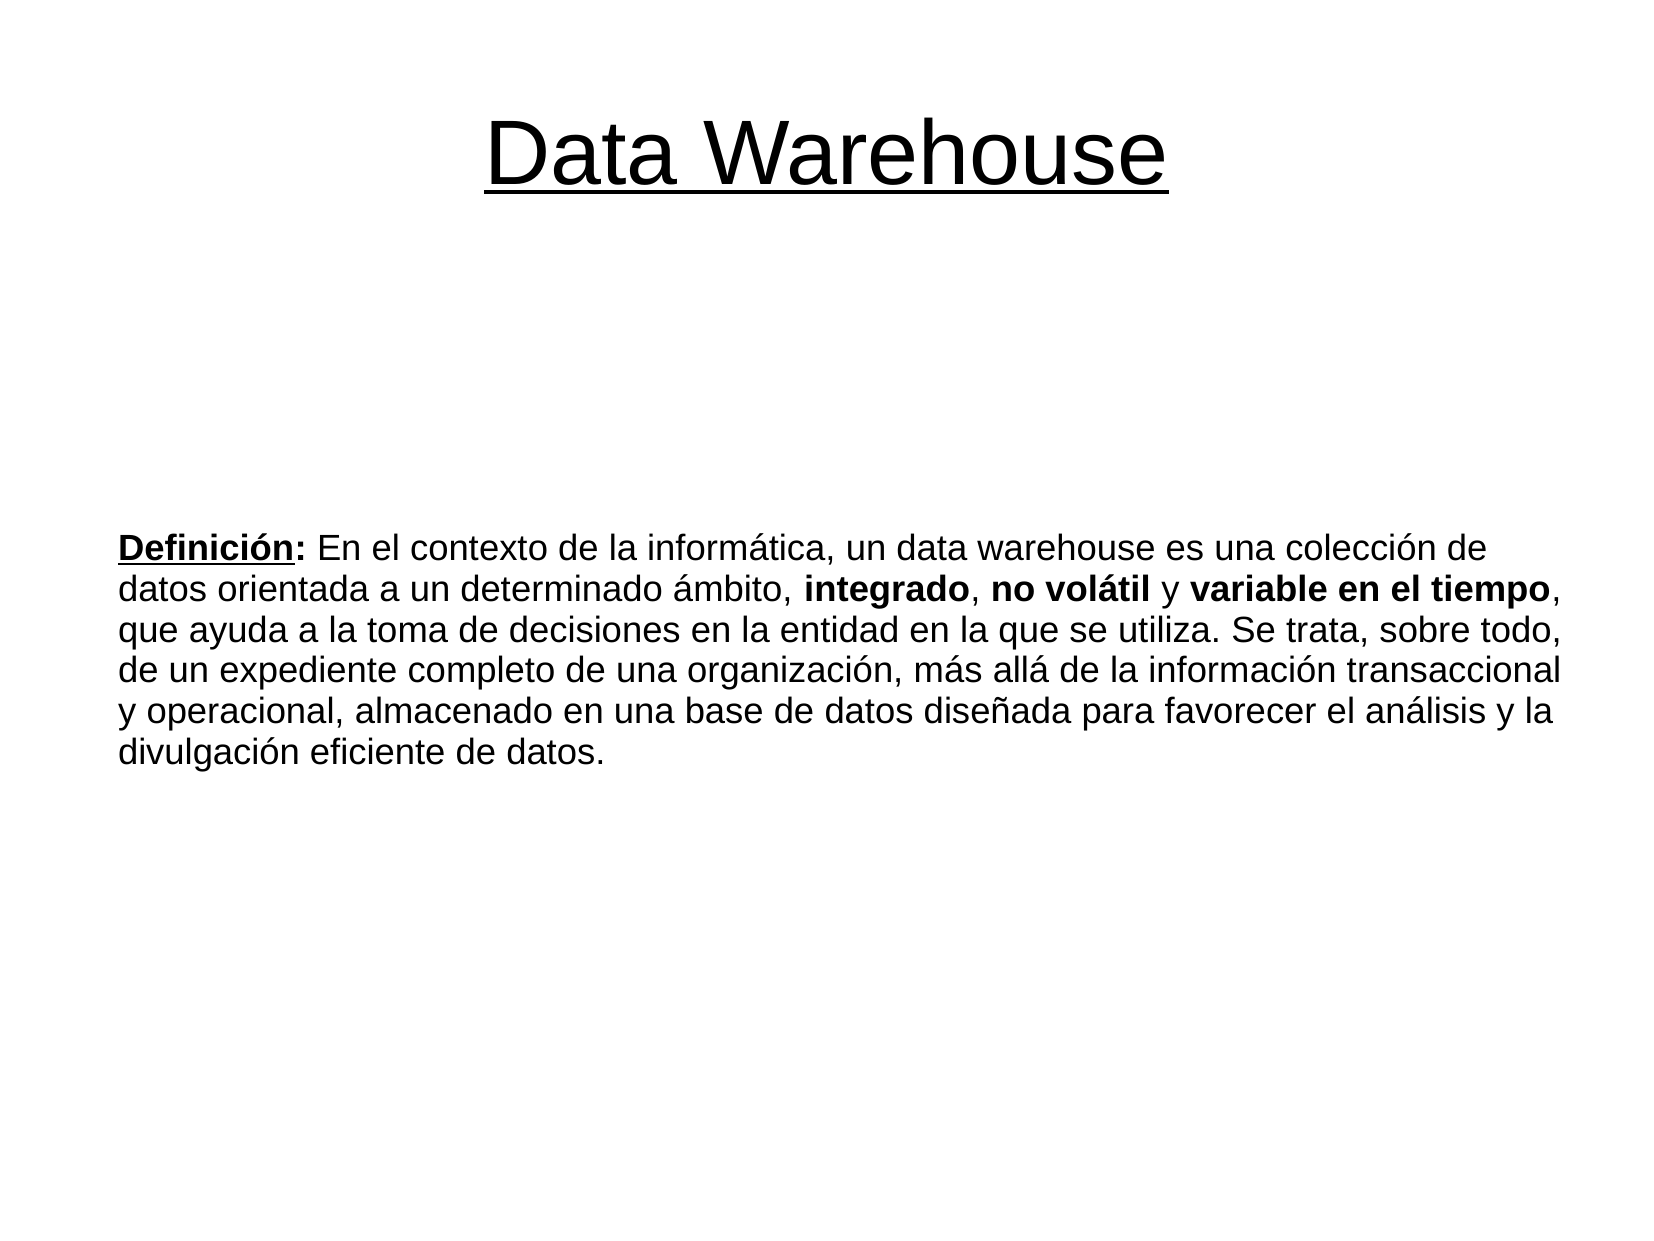

# Data Warehouse
Definición: En el contexto de la informática, un data warehouse es una colección de datos orientada a un determinado ámbito, integrado, no volátil y variable en el tiempo, que ayuda a la toma de decisiones en la entidad en la que se utiliza. Se trata, sobre todo, de un expediente completo de una organización, más allá de la información transaccional y operacional, almacenado en una base de datos diseñada para favorecer el análisis y la divulgación eficiente de datos.